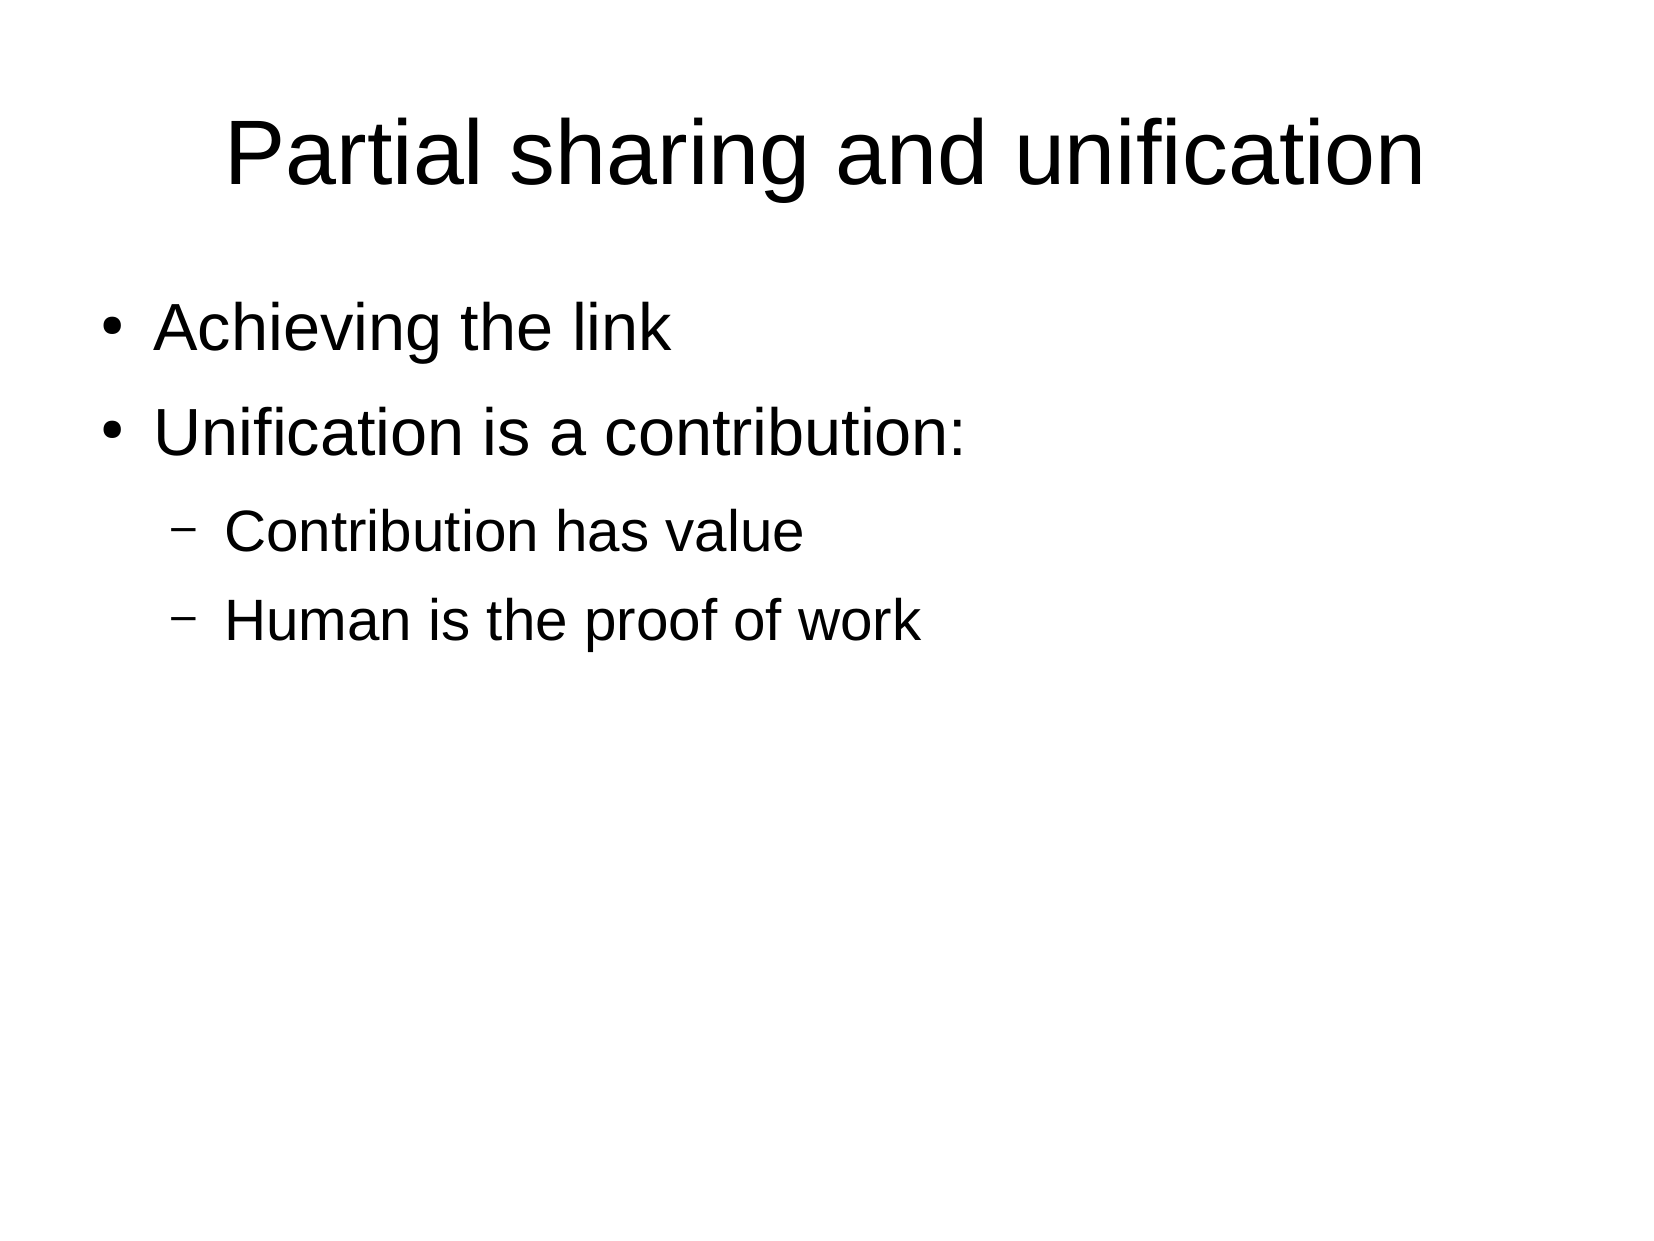

# Partial sharing and unification
Achieving the link
Unification is a contribution:
Contribution has value
Human is the proof of work